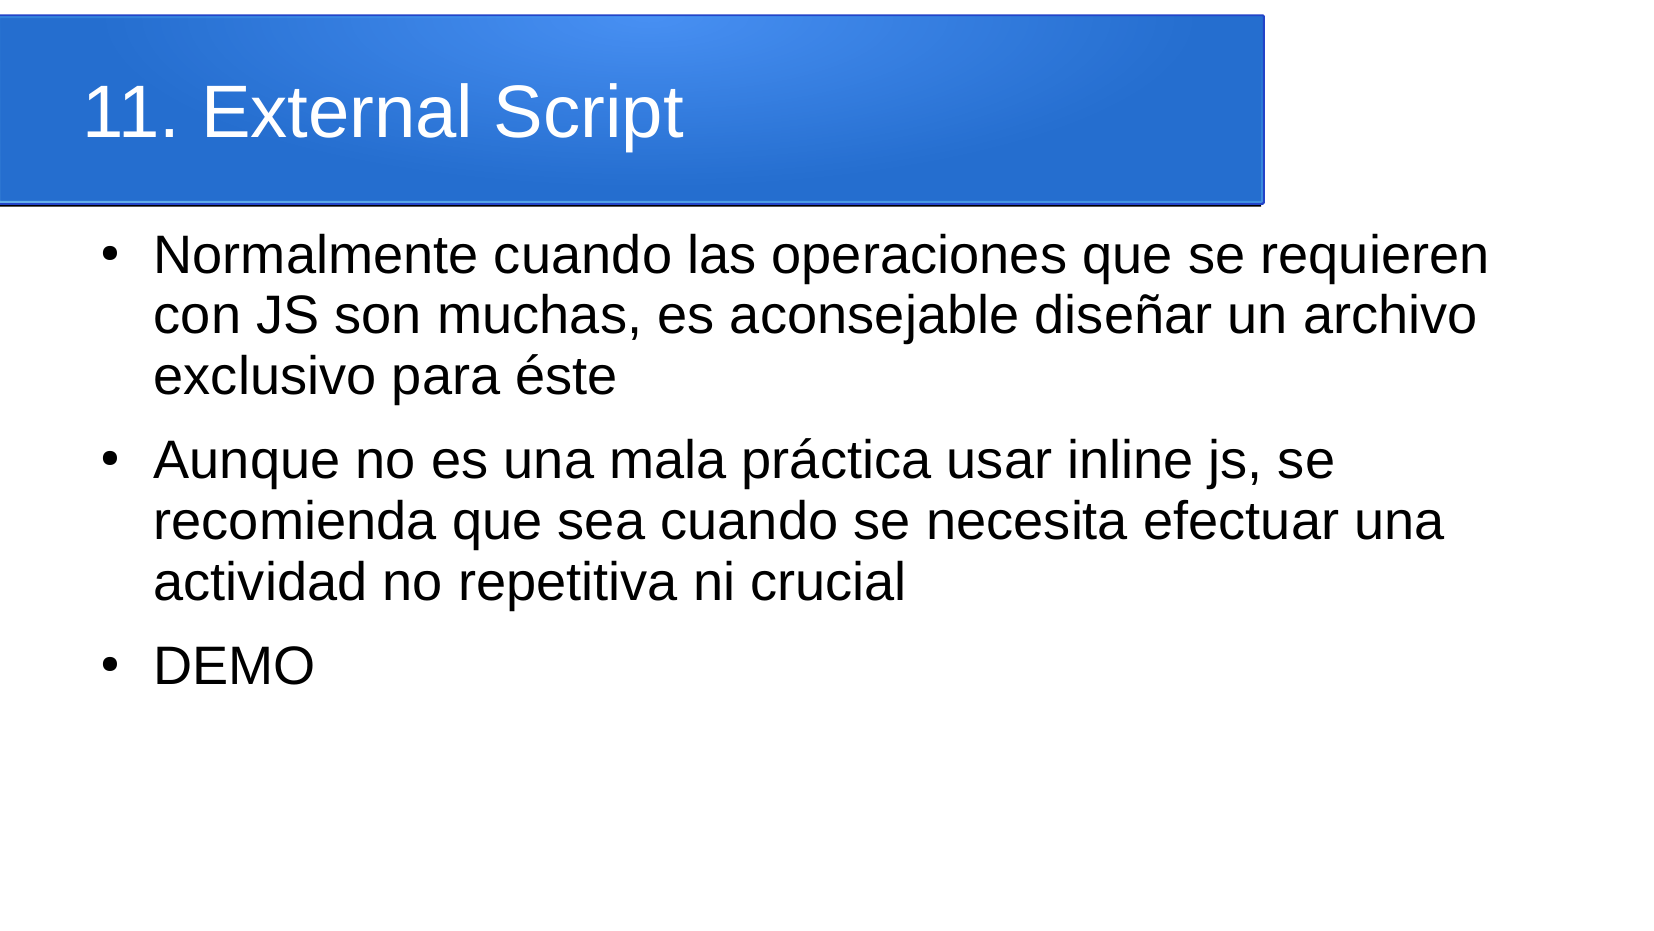

# 11. External Script
Normalmente cuando las operaciones que se requieren con JS son muchas, es aconsejable diseñar un archivo exclusivo para éste
Aunque no es una mala práctica usar inline js, se recomienda que sea cuando se necesita efectuar una actividad no repetitiva ni crucial
DEMO